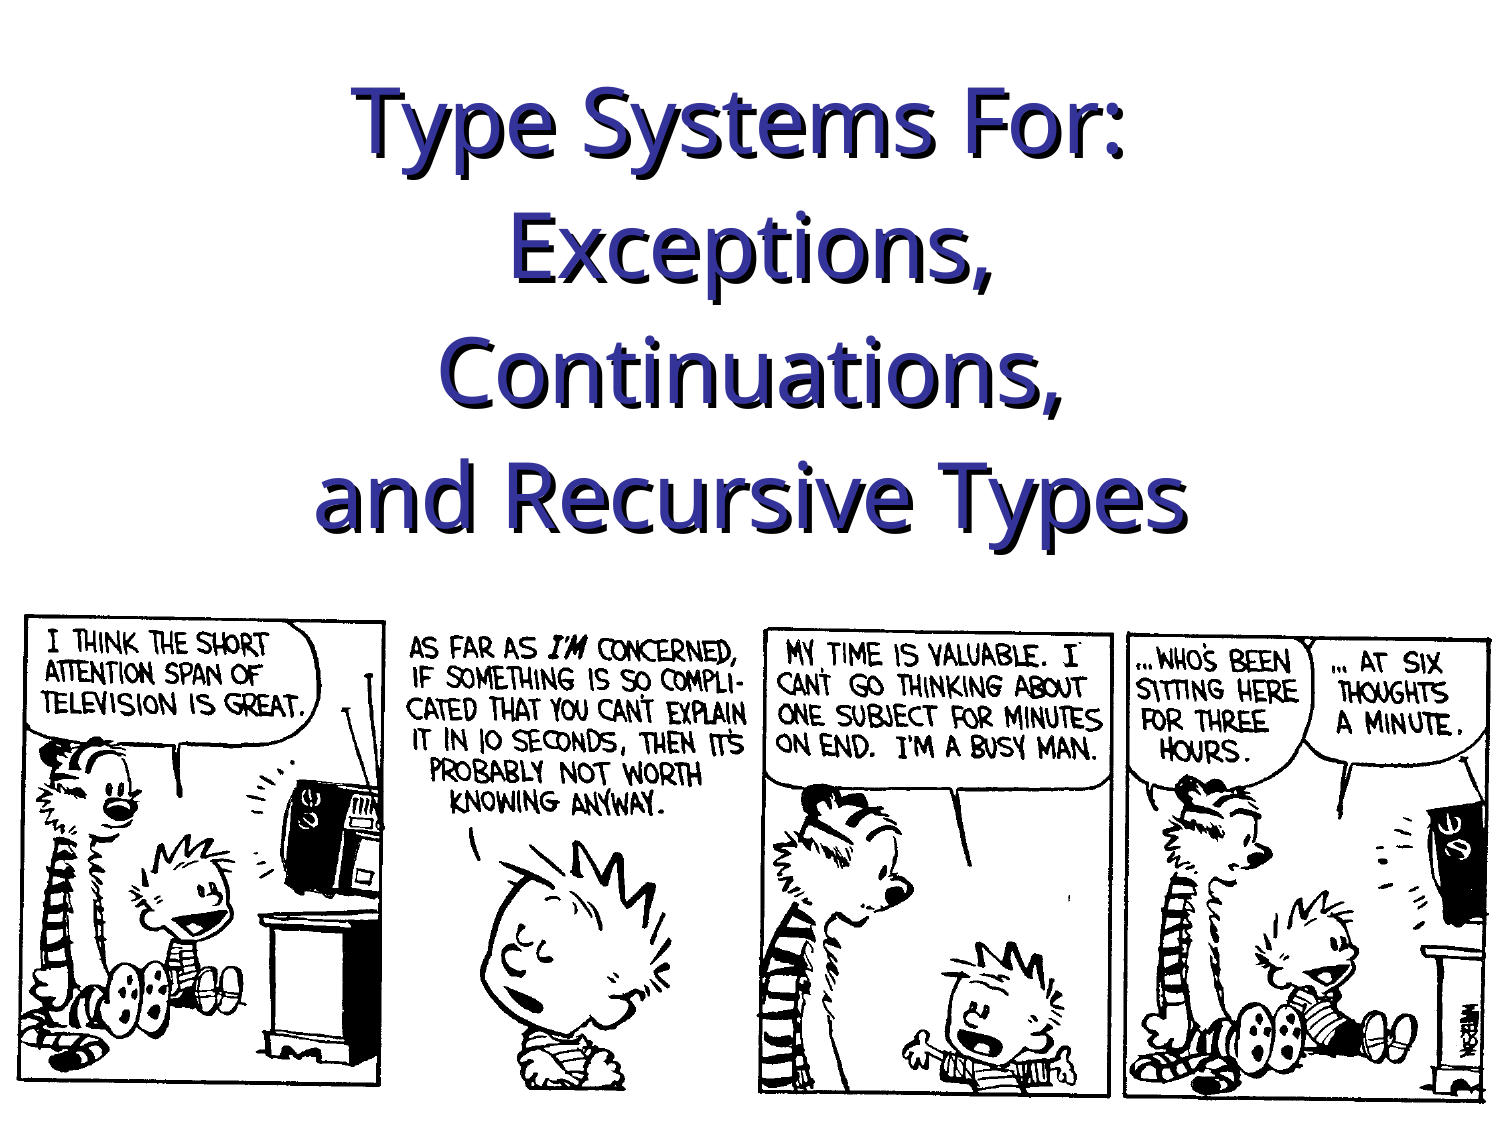

# Type Systems For: Exceptions, Continuations, and Recursive Types
1